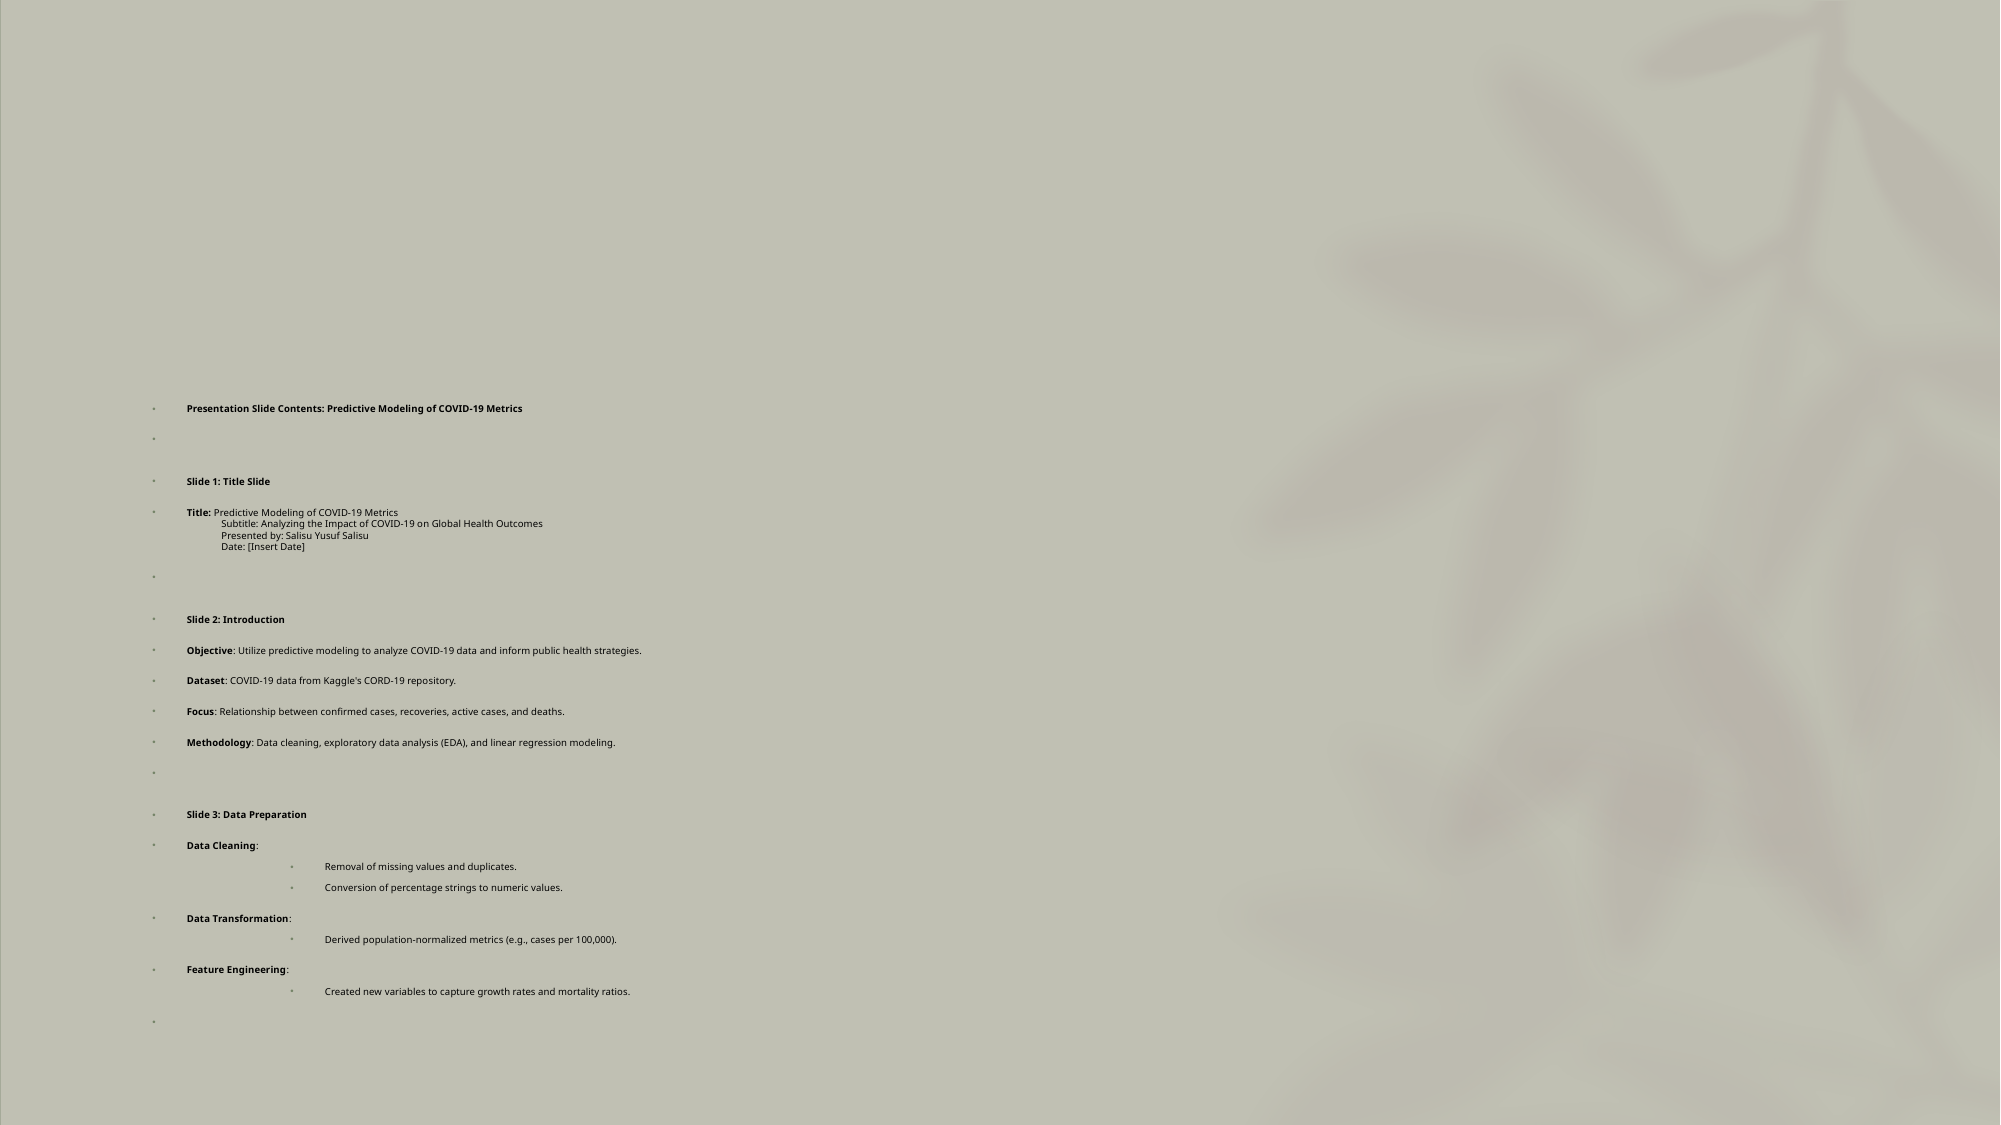

# Presentation Slide Contents: Predictive Modeling of COVID-19 Metrics
Slide 1: Title Slide
Title: Predictive Modeling of COVID-19 Metrics
Subtitle: Analyzing the Impact of COVID-19 on Global Health Outcomes
Presented by: Salisu Yusuf Salisu
Date: [Insert Date]
Slide 2: Introduction
Objective: Utilize predictive modeling to analyze COVID-19 data and inform public health strategies.
Dataset: COVID-19 data from Kaggle's CORD-19 repository.
Focus: Relationship between confirmed cases, recoveries, active cases, and deaths.
Methodology: Data cleaning, exploratory data analysis (EDA), and linear regression modeling.
Slide 3: Data Preparation
Data Cleaning:
Removal of missing values and duplicates.
Conversion of percentage strings to numeric values.
Data Transformation:
Derived population-normalized metrics (e.g., cases per 100,000).
Feature Engineering:
Created new variables to capture growth rates and mortality ratios.